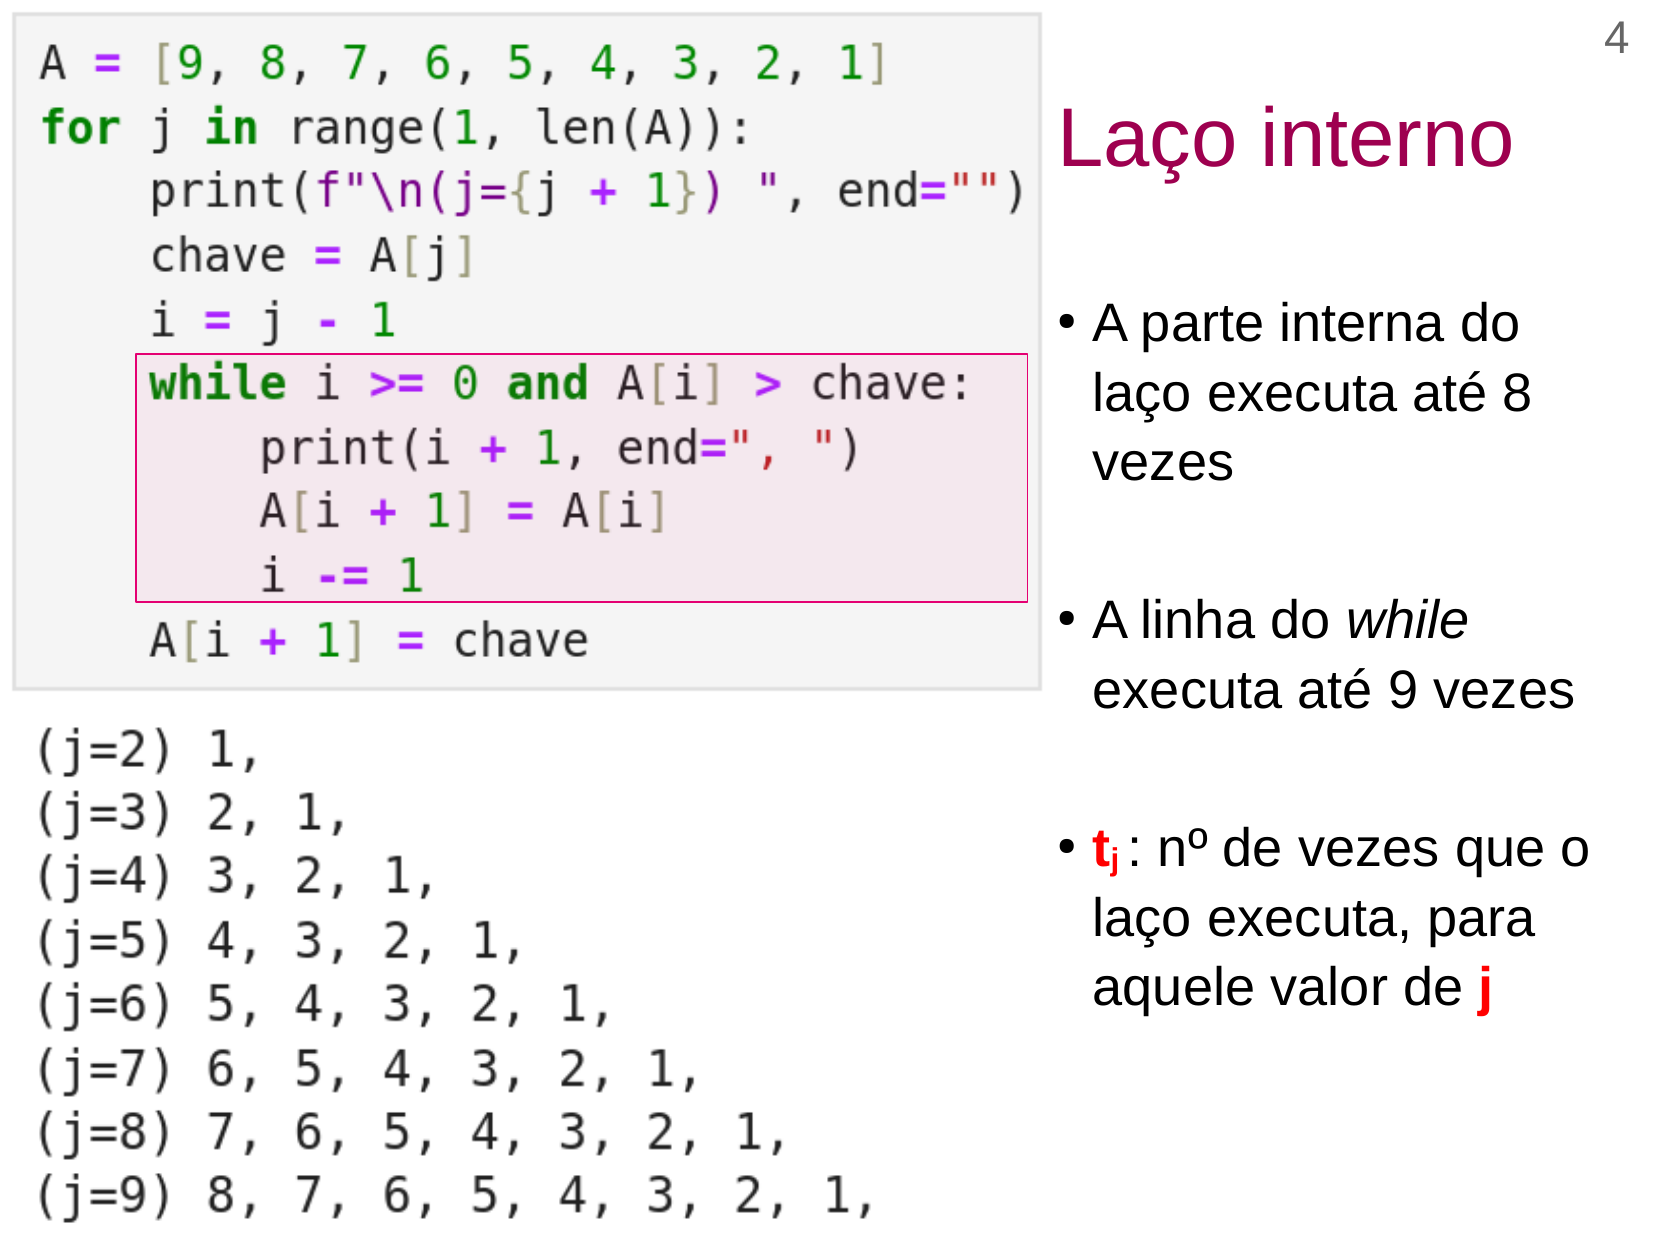

4
# Laço interno
A parte interna do laço executa até 8 vezes
A linha do while executa até 9 vezes
tj : nº de vezes que o laço executa, para aquele valor de j